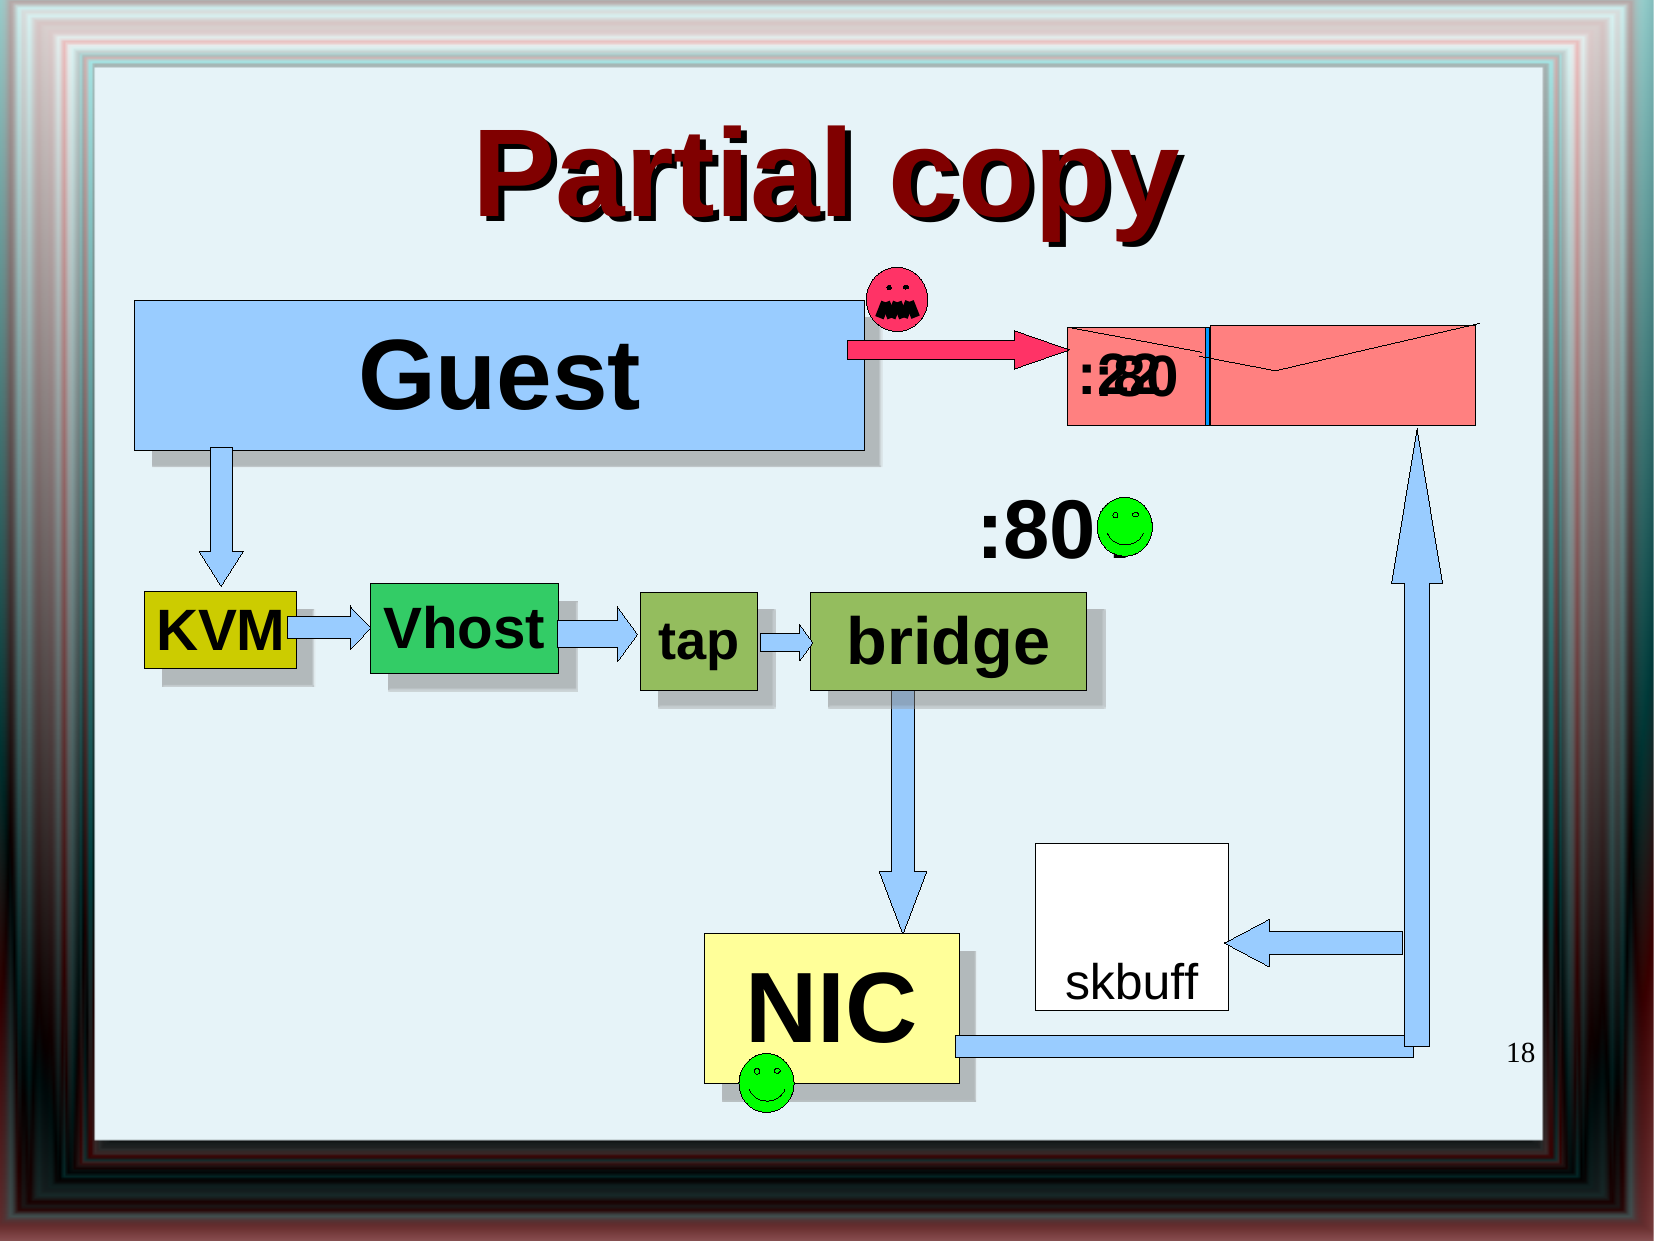

# Partial copy
Guest
:80
:22
:80?
Vhost
KVM
tap
bridge
skbuff
NIC
18